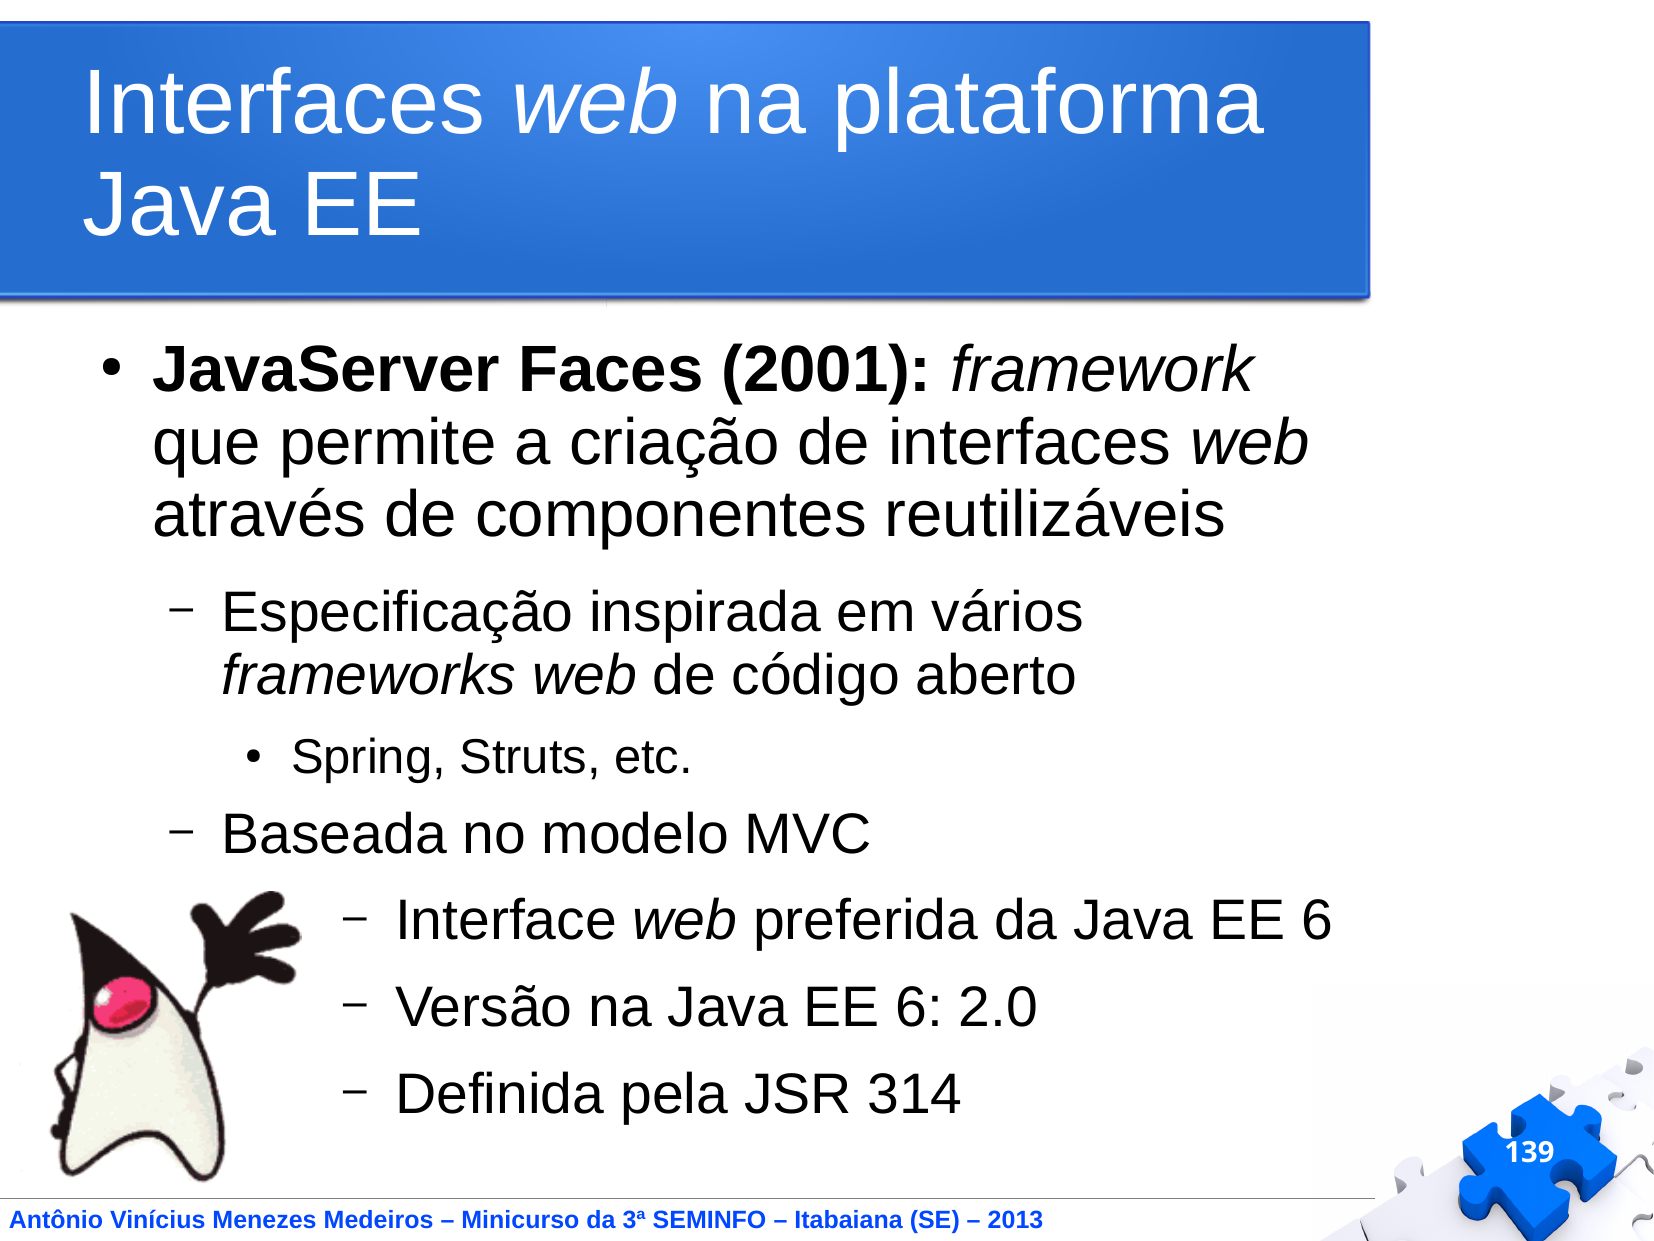

# Interfaces web na plataforma Java EE
JavaServer Faces (2001): framework que permite a criação de interfaces web através de componentes reutilizáveis
Especificação inspirada em vários frameworks web de código aberto
Spring, Struts, etc.
Baseada no modelo MVC
Interface web preferida da Java EE 6
Versão na Java EE 6: 2.0
Definida pela JSR 314
139